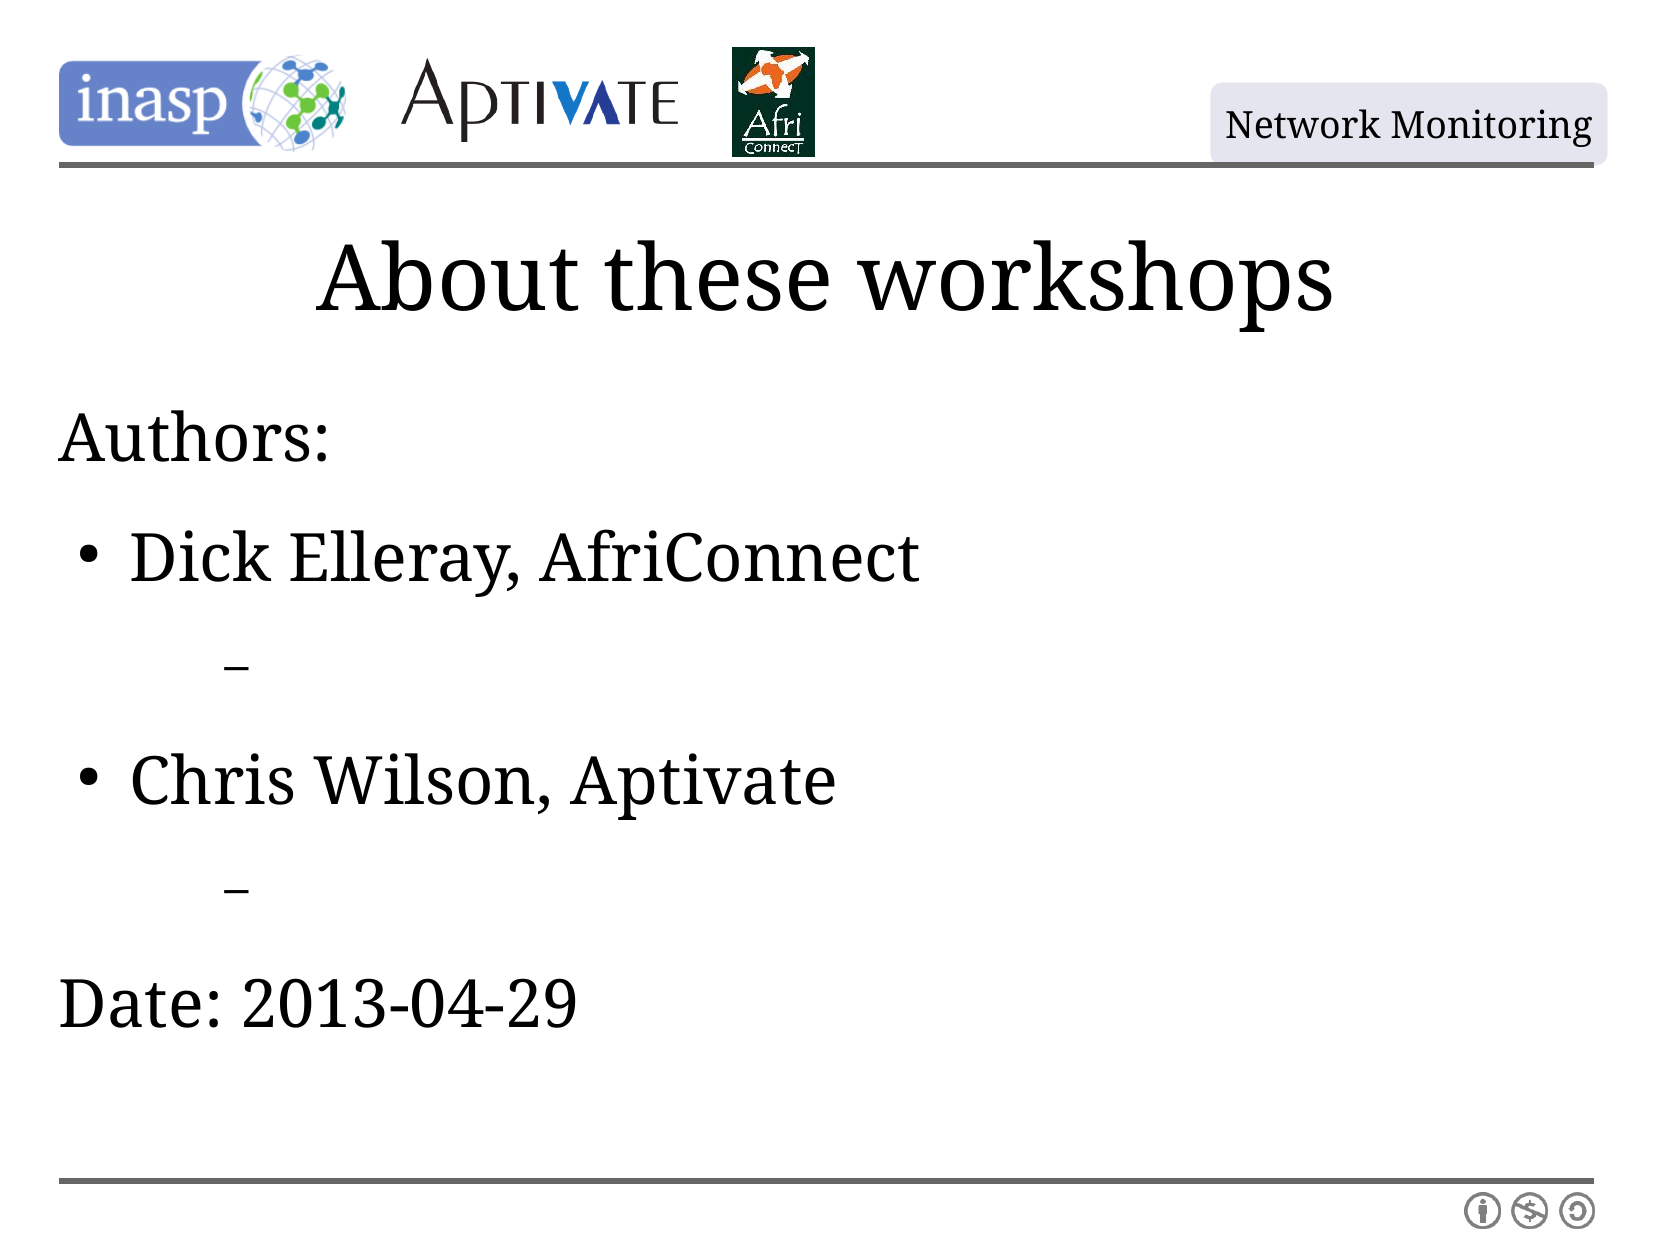

# About these workshops
Authors:
Dick Elleray, AfriConnect
Chris Wilson, Aptivate
Date: 2013-04-29